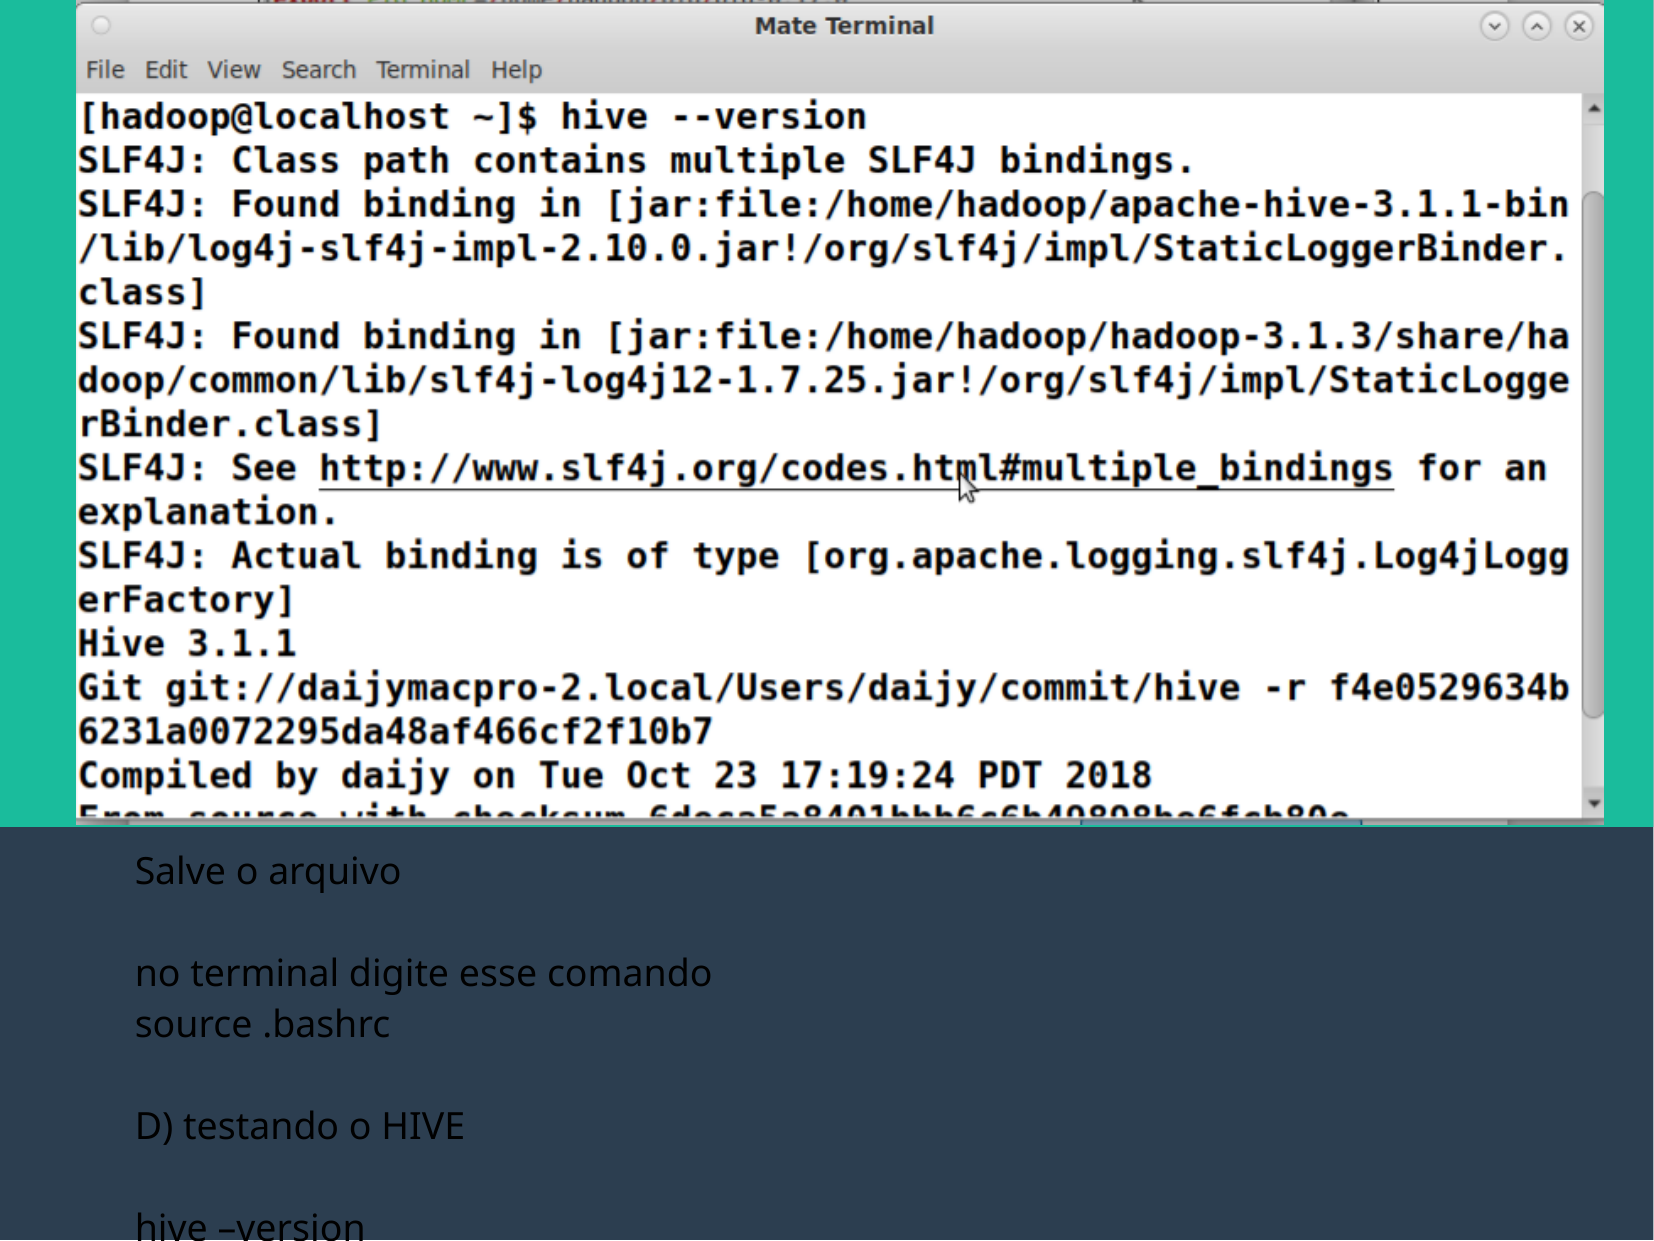

Salve o arquivo
no terminal digite esse comando
source .bashrc
D) testando o HIVE
hive –version